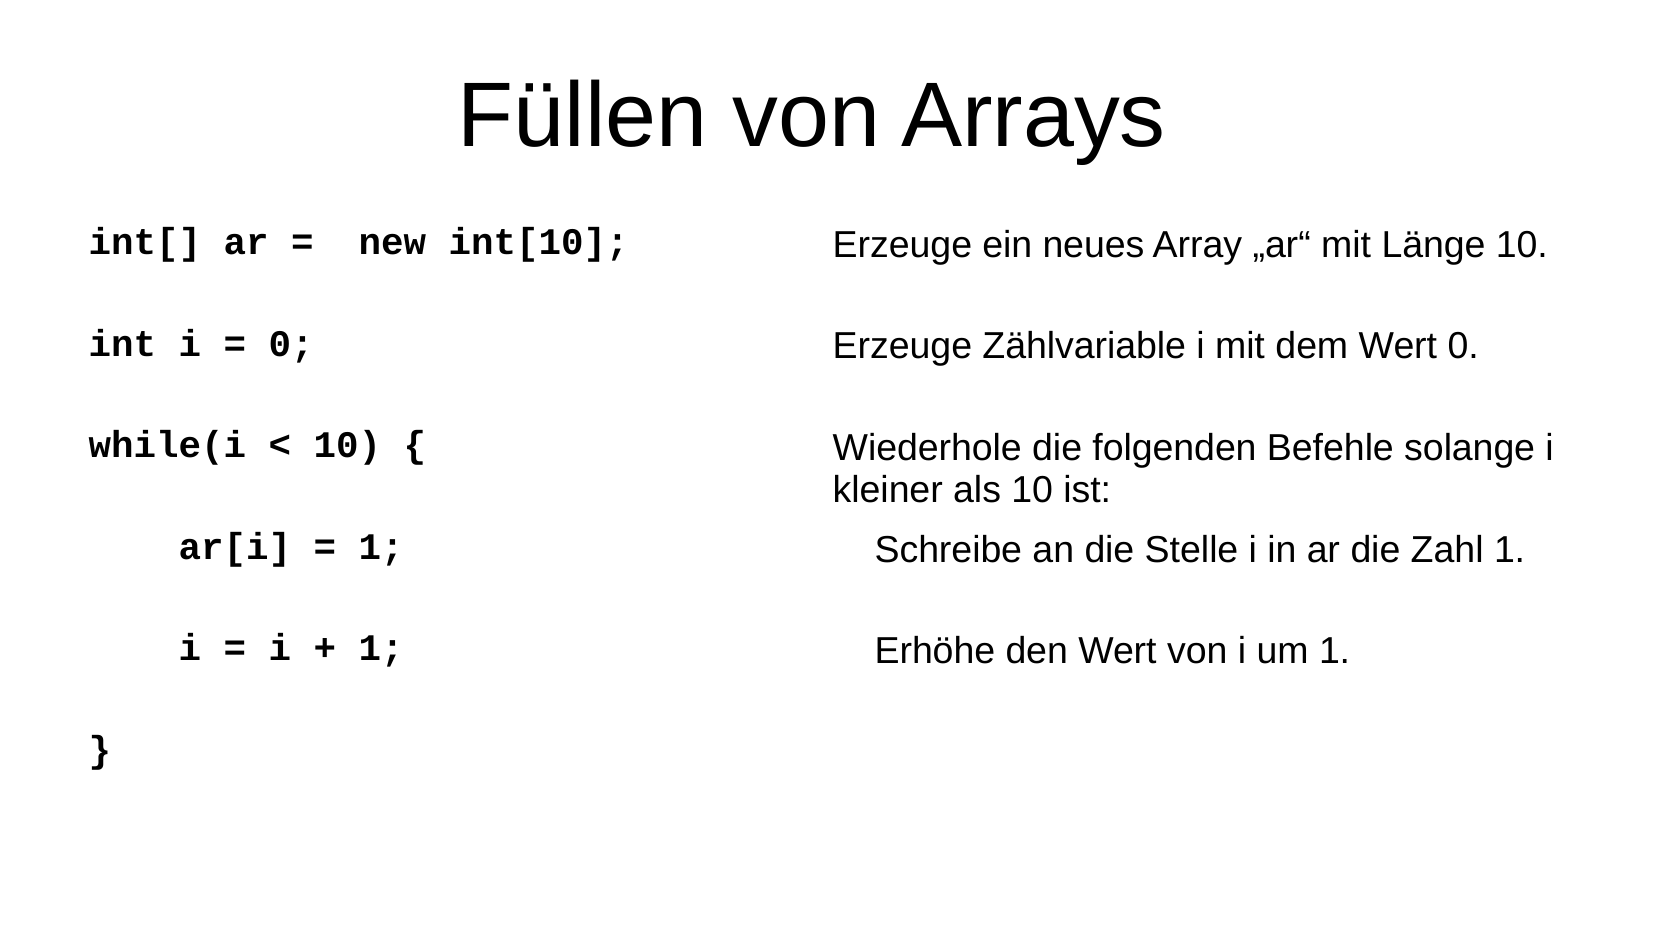

# Füllen von Arrays
| int[] ar = new int[10]; | Erzeuge ein neues Array „ar“ mit Länge 10. |
| --- | --- |
| int i = 0; | Erzeuge Zählvariable i mit dem Wert 0. |
| while(i < 10) { | Wiederhole die folgenden Befehle solange i kleiner als 10 ist: |
| ar[i] = 1; | Schreibe an die Stelle i in ar die Zahl 1. |
| i = i + 1; | Erhöhe den Wert von i um 1. |
| } | |